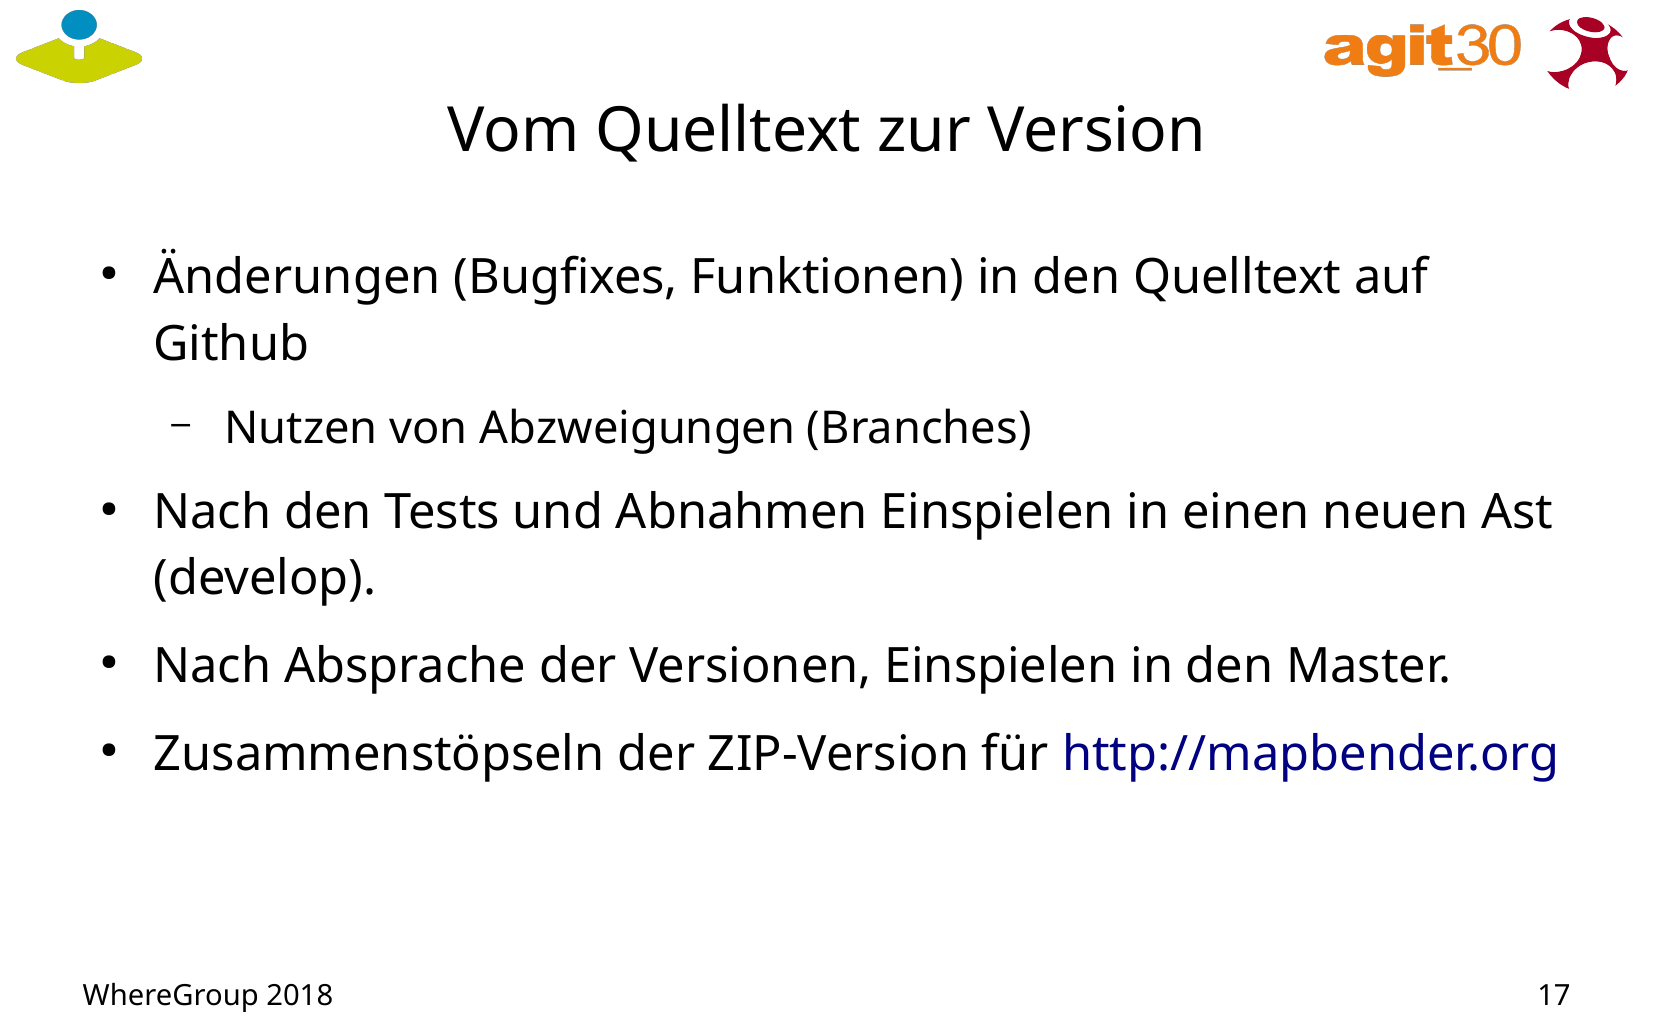

# Vom Quelltext zur Version
Änderungen (Bugfixes, Funktionen) in den Quelltext auf Github
Nutzen von Abzweigungen (Branches)
Nach den Tests und Abnahmen Einspielen in einen neuen Ast (develop).
Nach Absprache der Versionen, Einspielen in den Master.
Zusammenstöpseln der ZIP-Version für http://mapbender.org
WhereGroup 2018
17